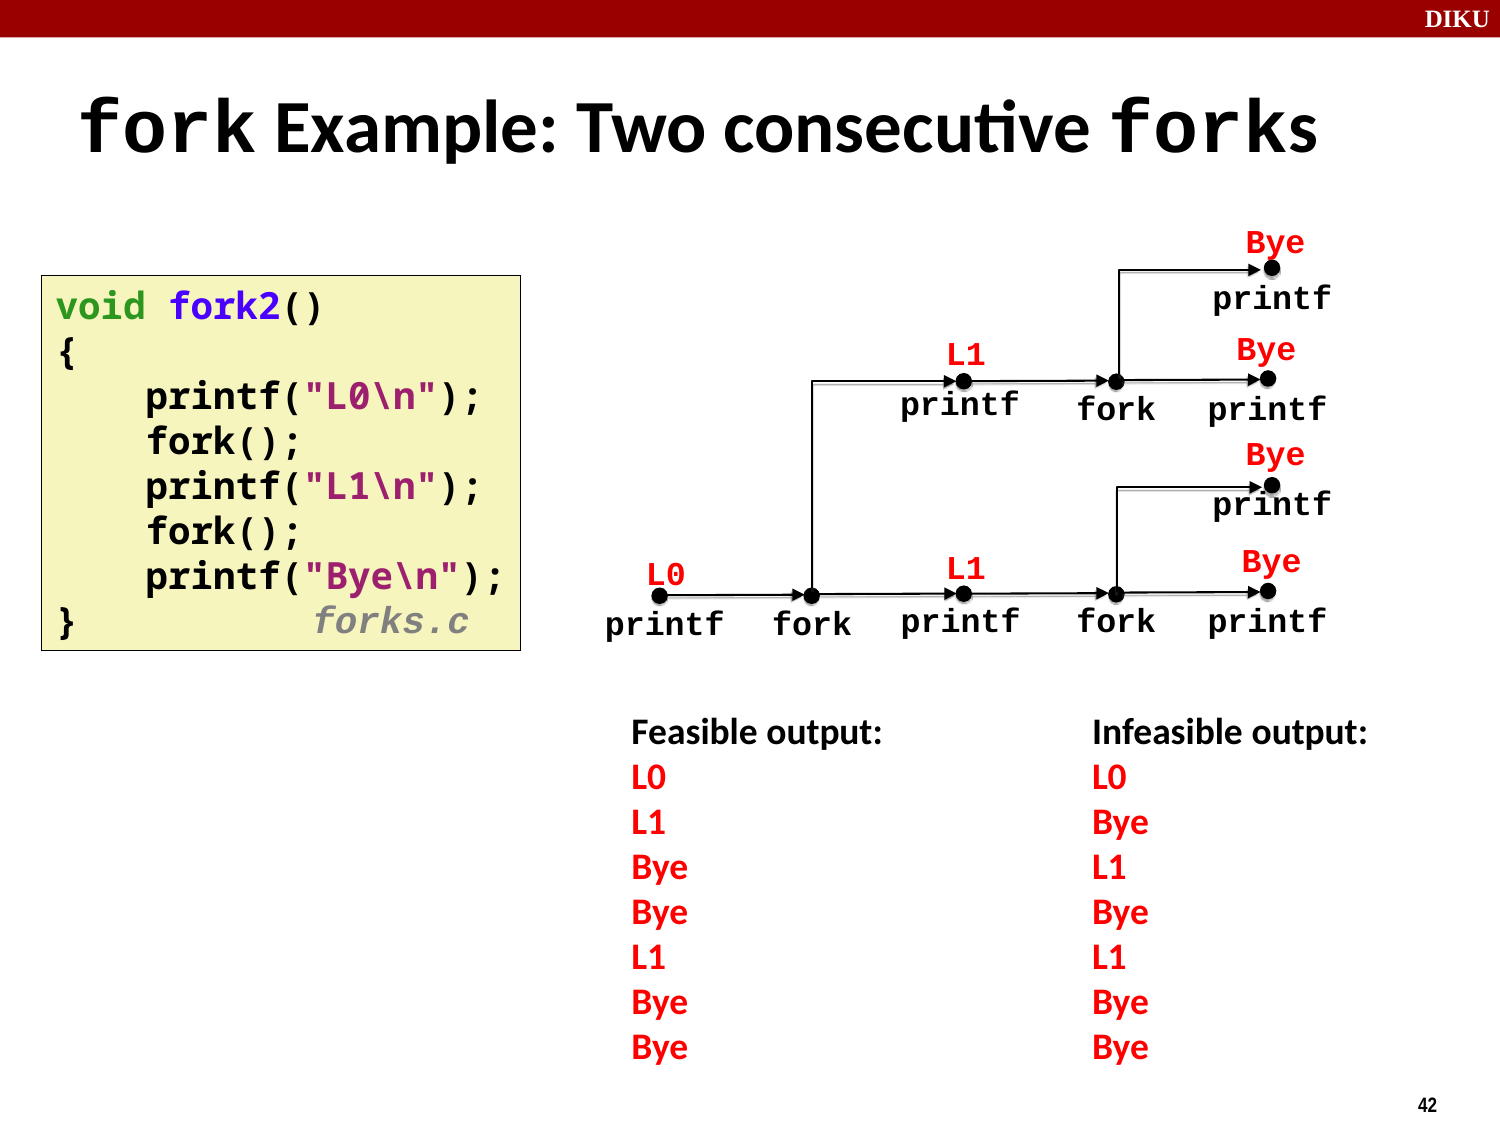

# fork Example: Two consecutive forks
Bye
printf
Bye
L1
printf
fork
printf
Bye
printf
Bye
L1
L0
printf
fork
printf
printf
fork
void fork2()
{
 printf("L0\n");
 fork();
 printf("L1\n");
 fork();
 printf("Bye\n");
}
forks.c
Feasible output:
L0
L1
Bye
Bye
L1
Bye
Bye
Infeasible output:
L0
Bye
L1
Bye
L1
Bye
Bye